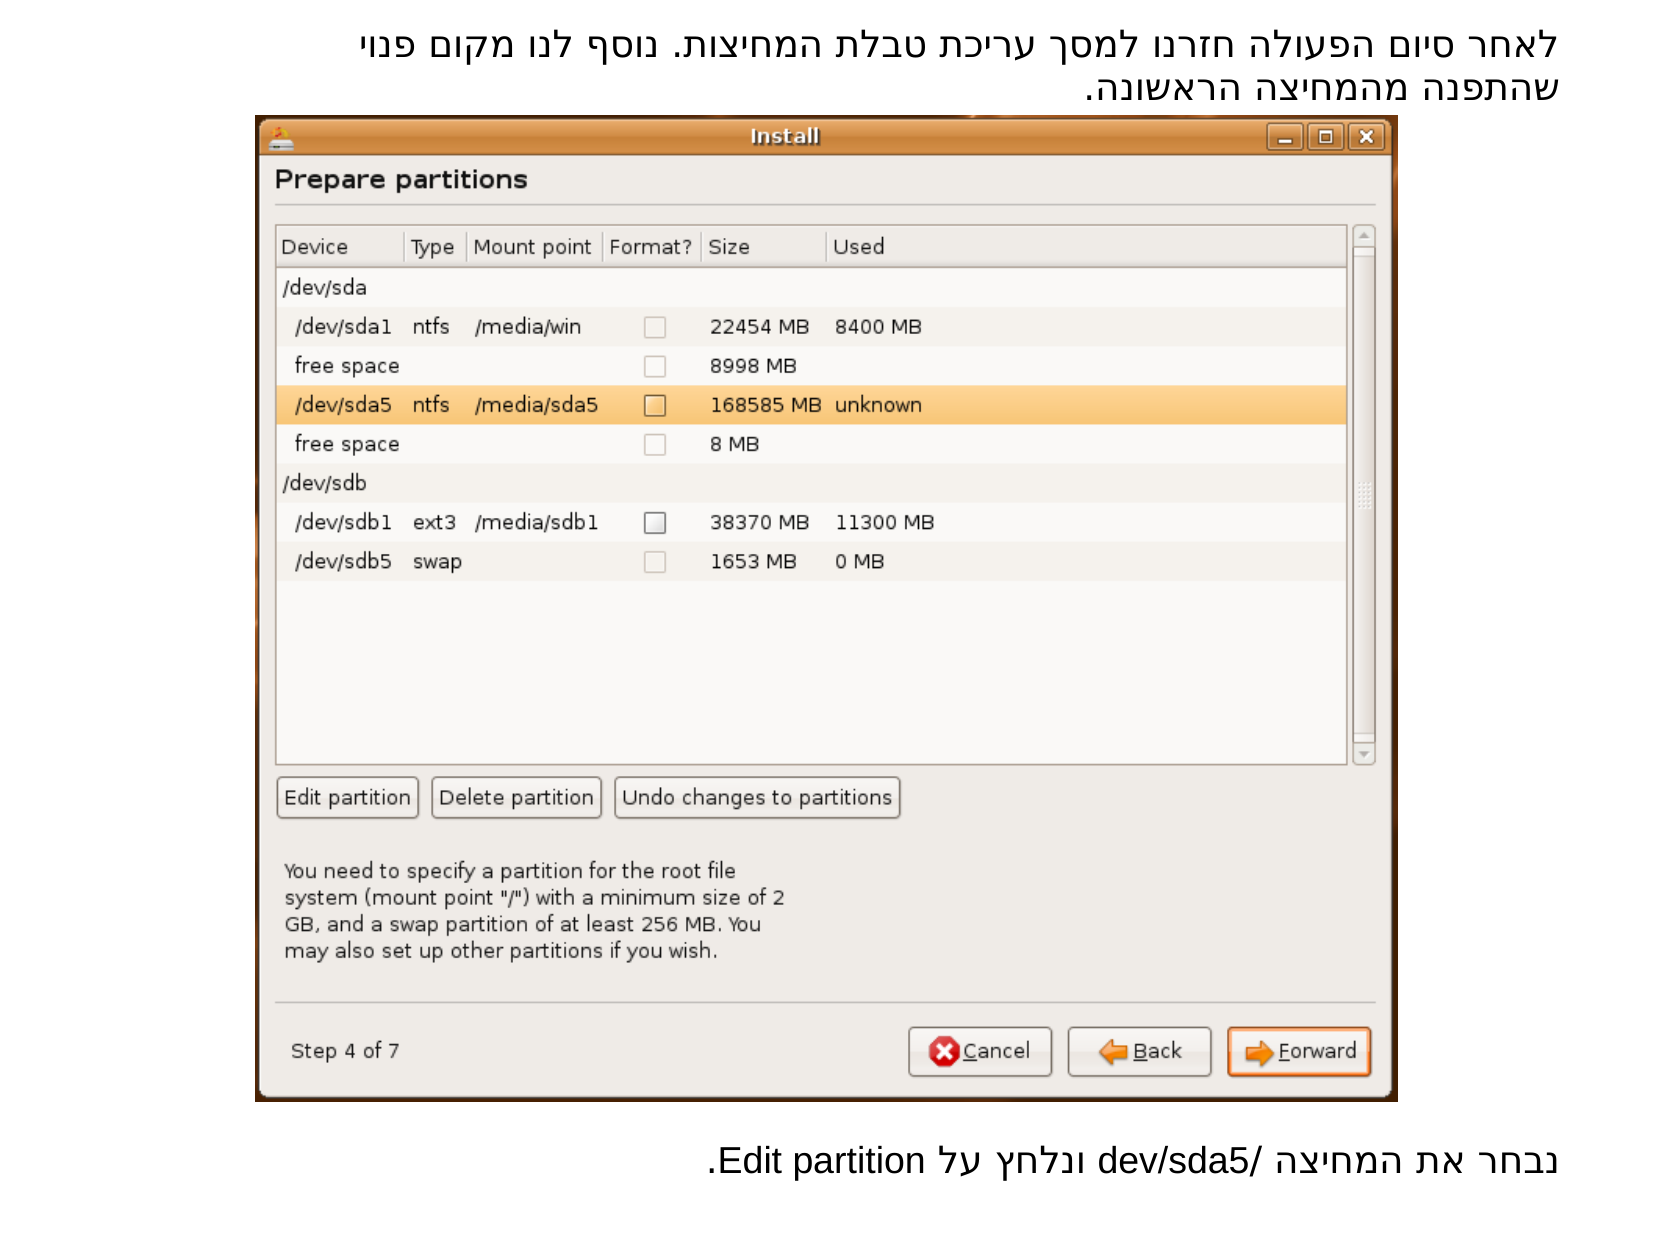

לאחר סיום הפעולה חזרנו למסך עריכת טבלת המחיצות. נוסף לנו מקום פנוי שהתפנה מהמחיצה הראשונה.
נבחר את המחיצה /dev/sda5 ונלחץ על Edit partition.